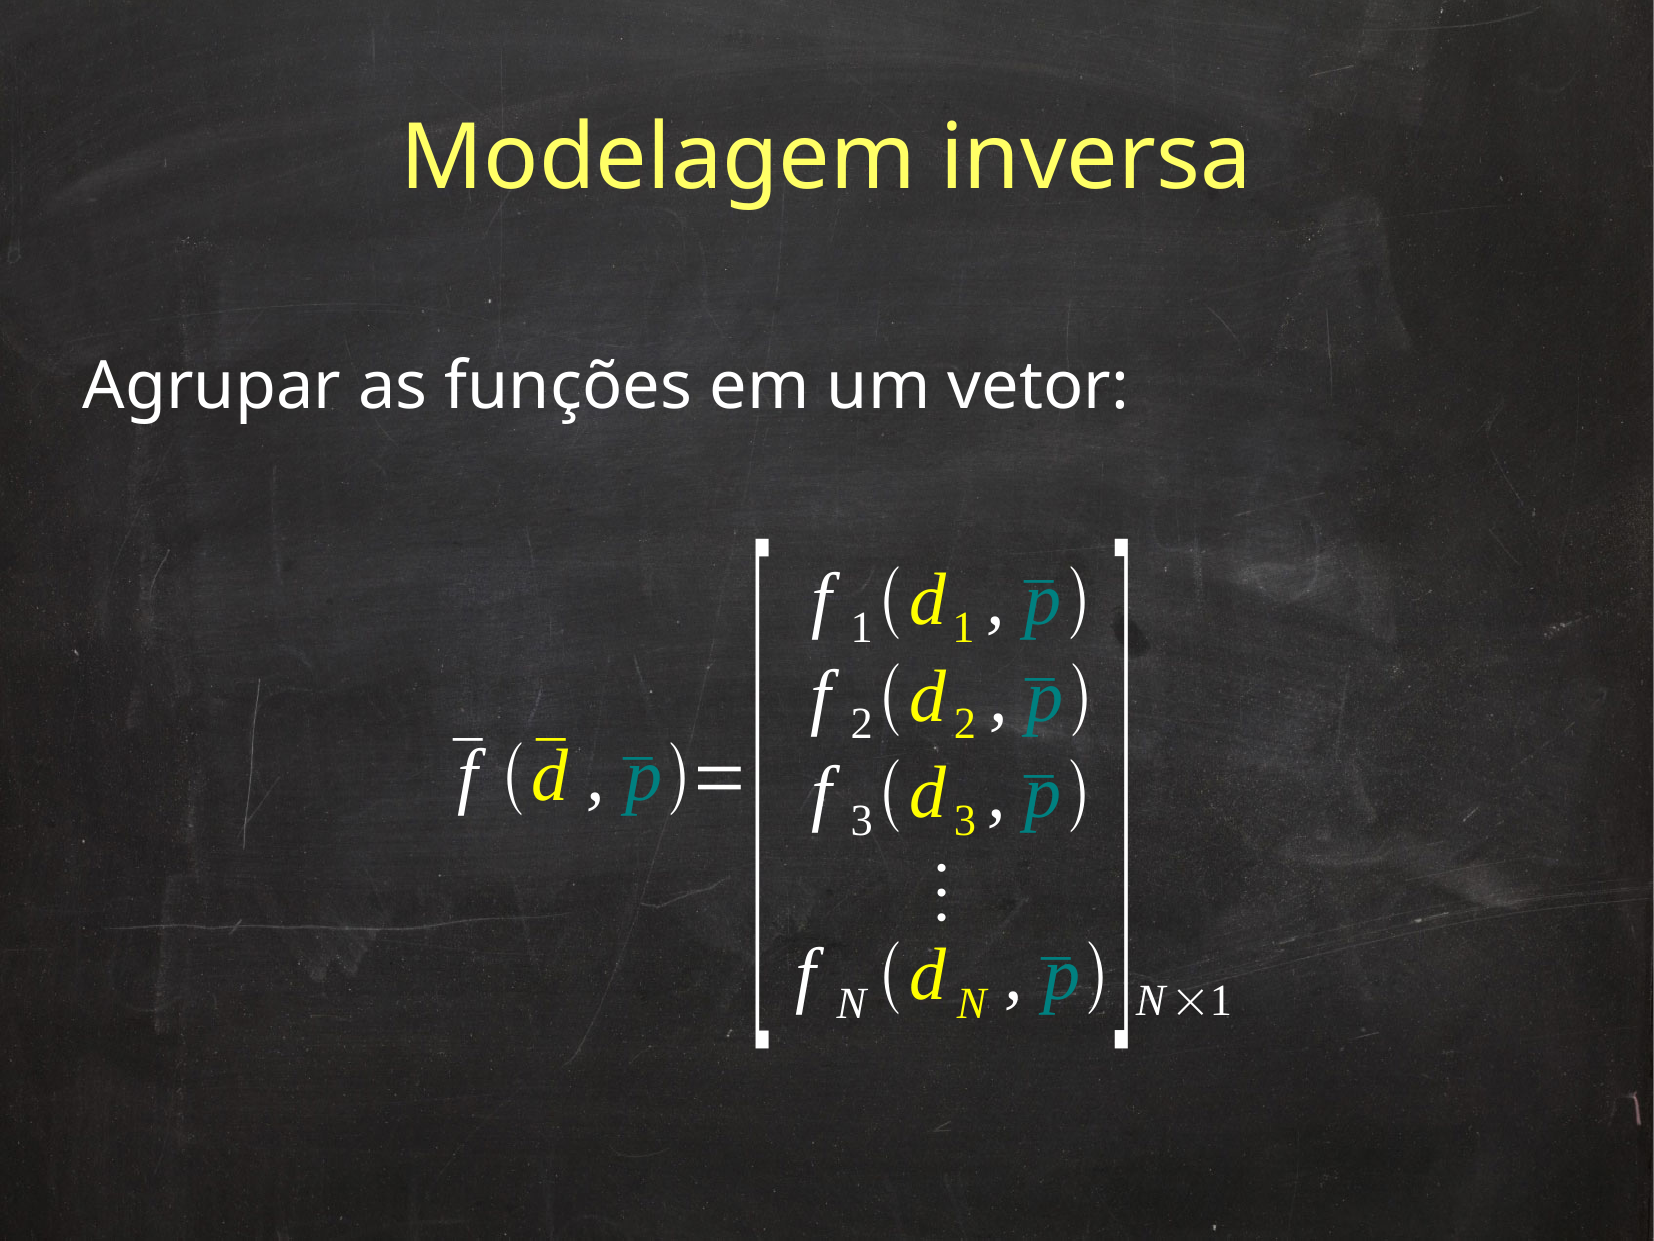

# Modelagem inversa
Agrupar as funções em um vetor: